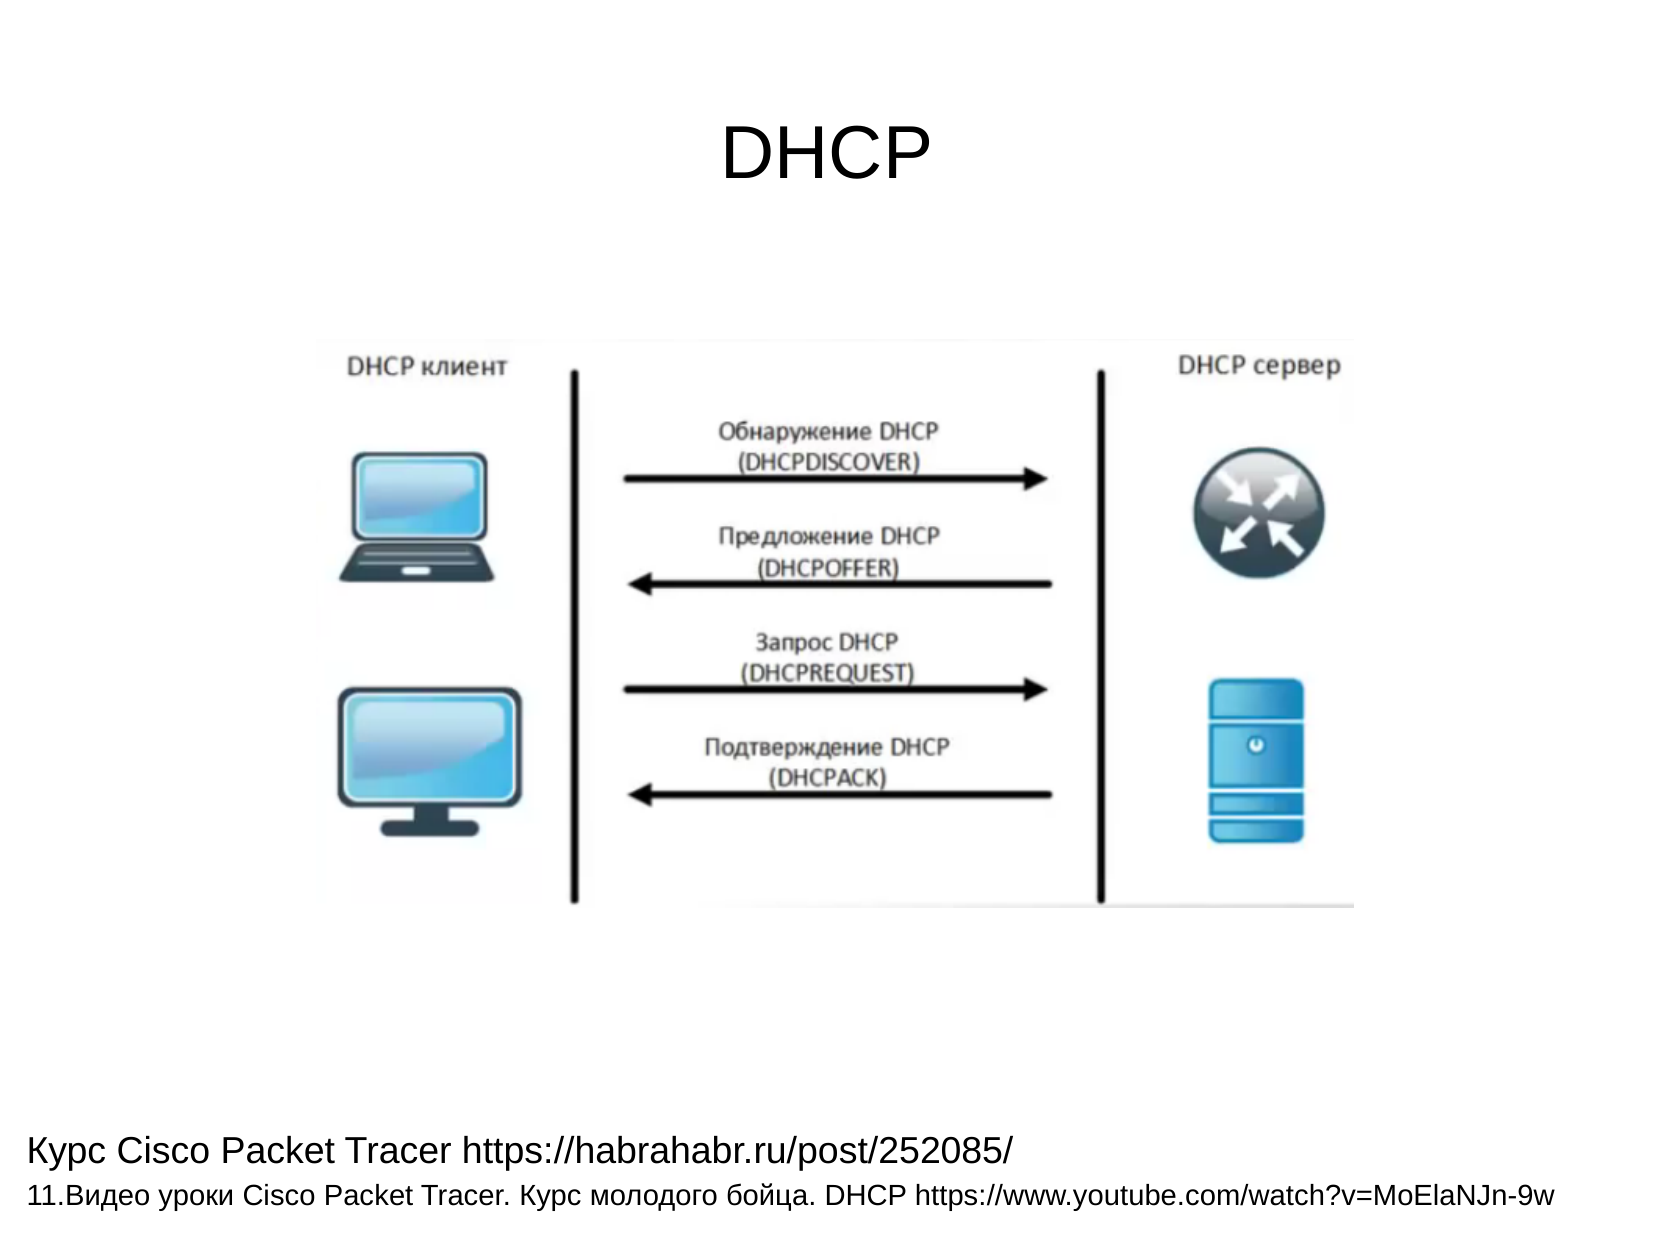

# DHCP
Курс Cisco Packet Tracer https://habrahabr.ru/post/252085/
11.Видео уроки Cisco Packet Tracer. Курс молодого бойца. DHCP https://www.youtube.com/watch?v=MoElaNJn-9w